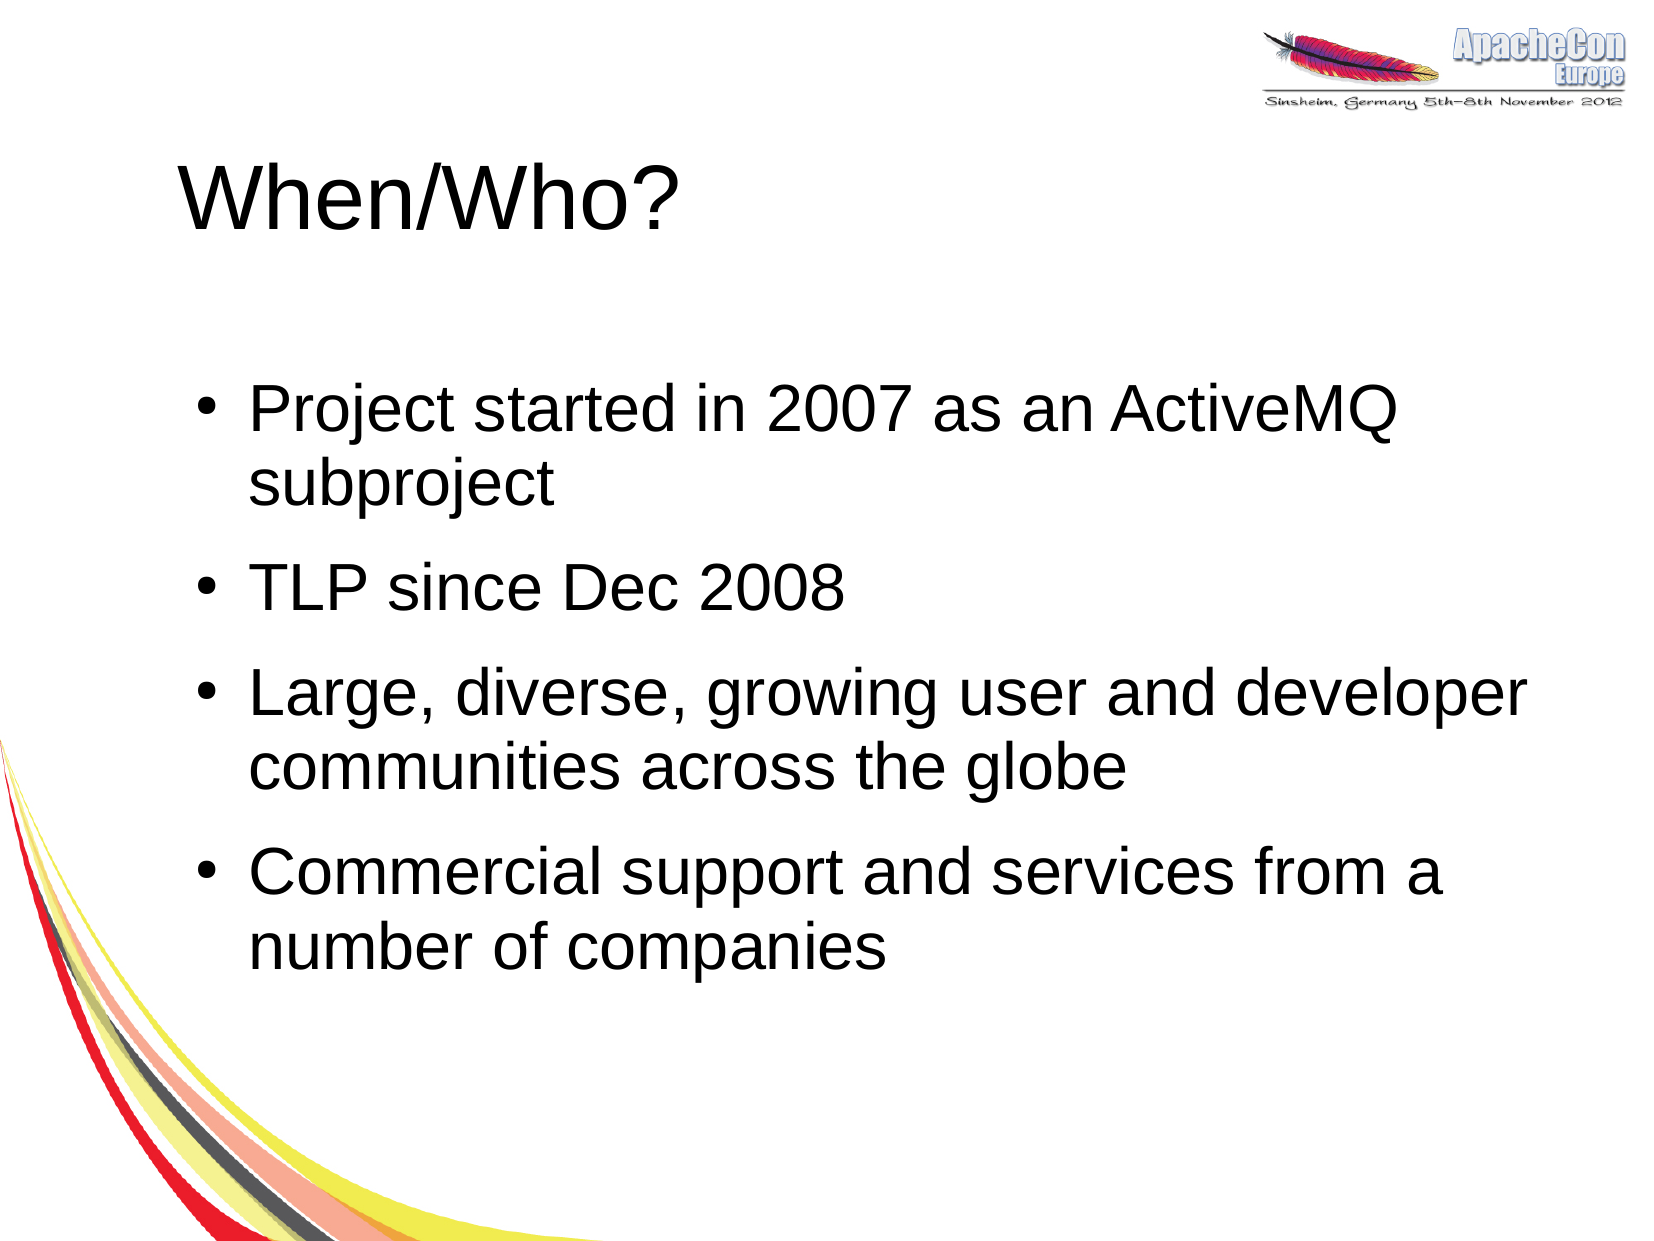

# When/Who?
Project started in 2007 as an ActiveMQ subproject
TLP since Dec 2008
Large, diverse, growing user and developer communities across the globe
Commercial support and services from a number of companies